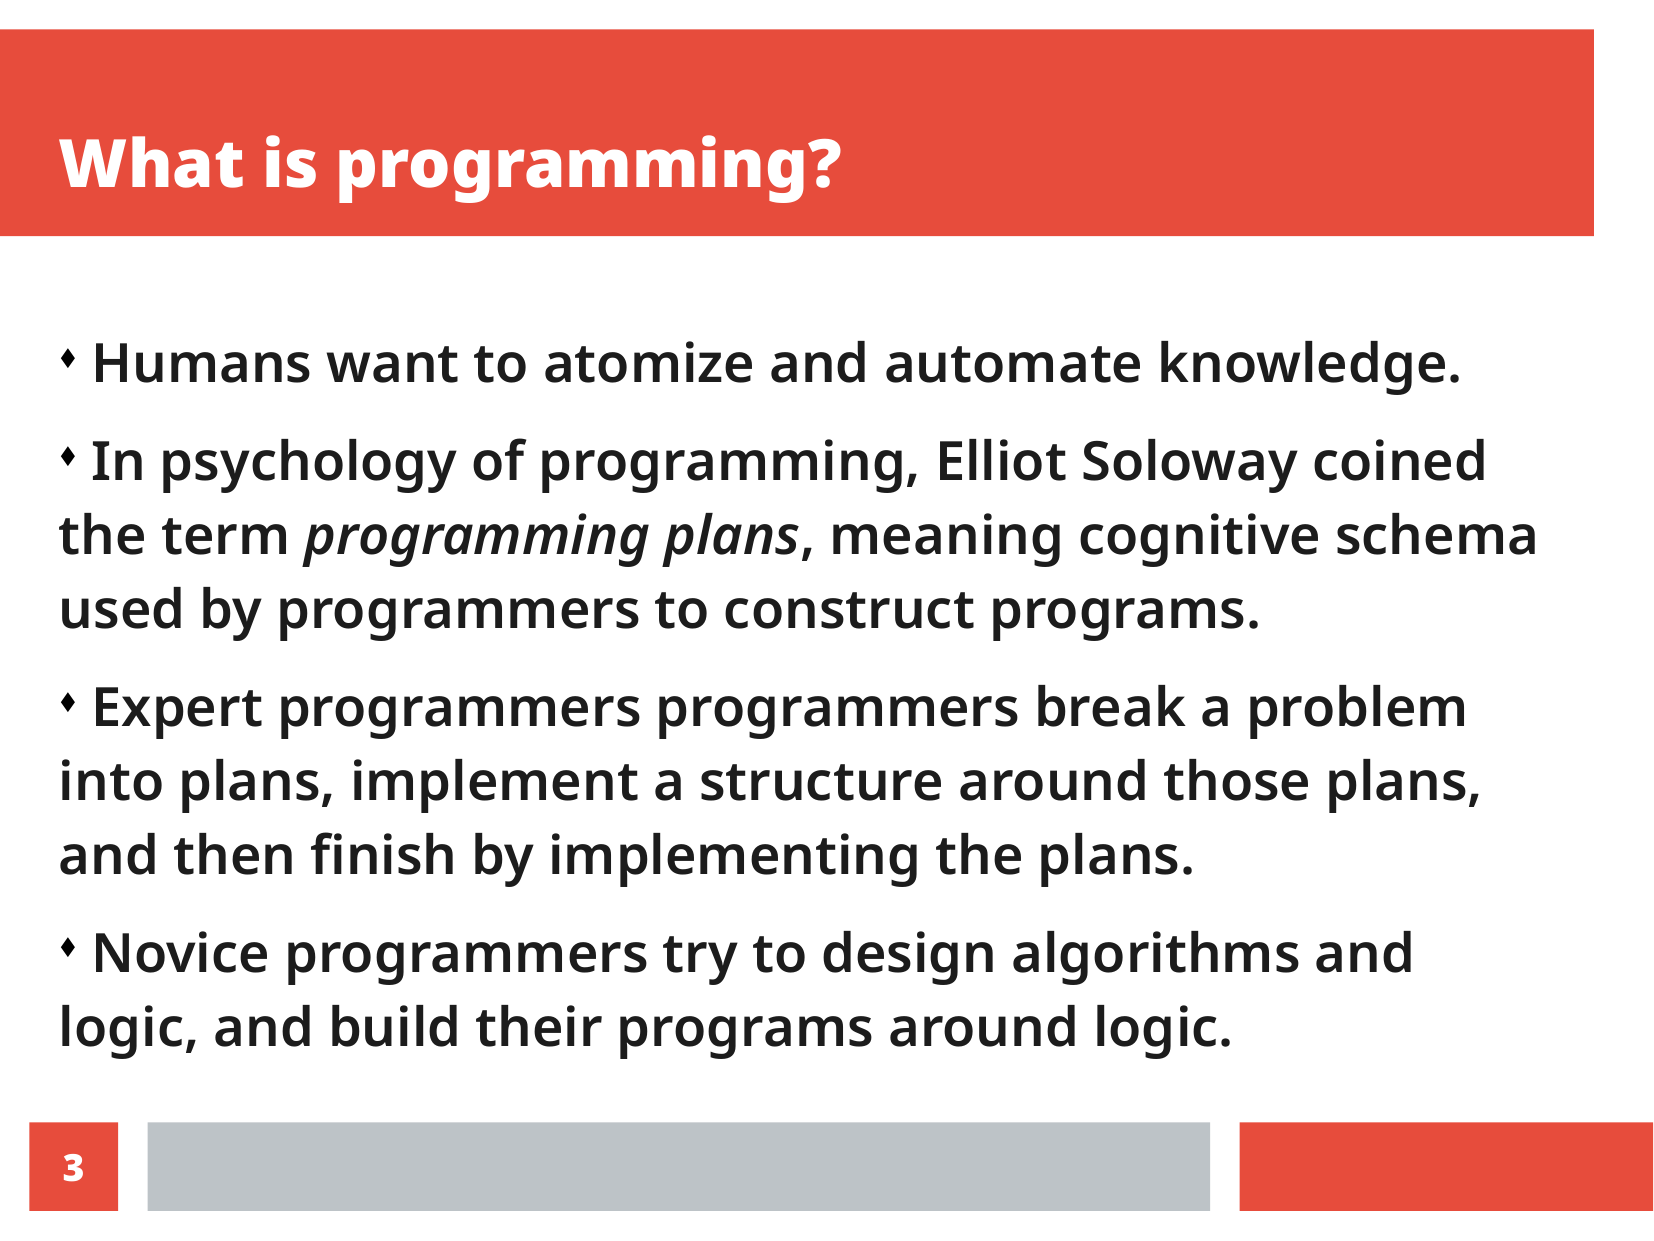

# What is programming?
 Humans want to atomize and automate knowledge.
 In psychology of programming, Elliot Soloway coined the term programming plans, meaning cognitive schema used by programmers to construct programs.
 Expert programmers programmers break a problem into plans, implement a structure around those plans, and then finish by implementing the plans.
 Novice programmers try to design algorithms and logic, and build their programs around logic.
3